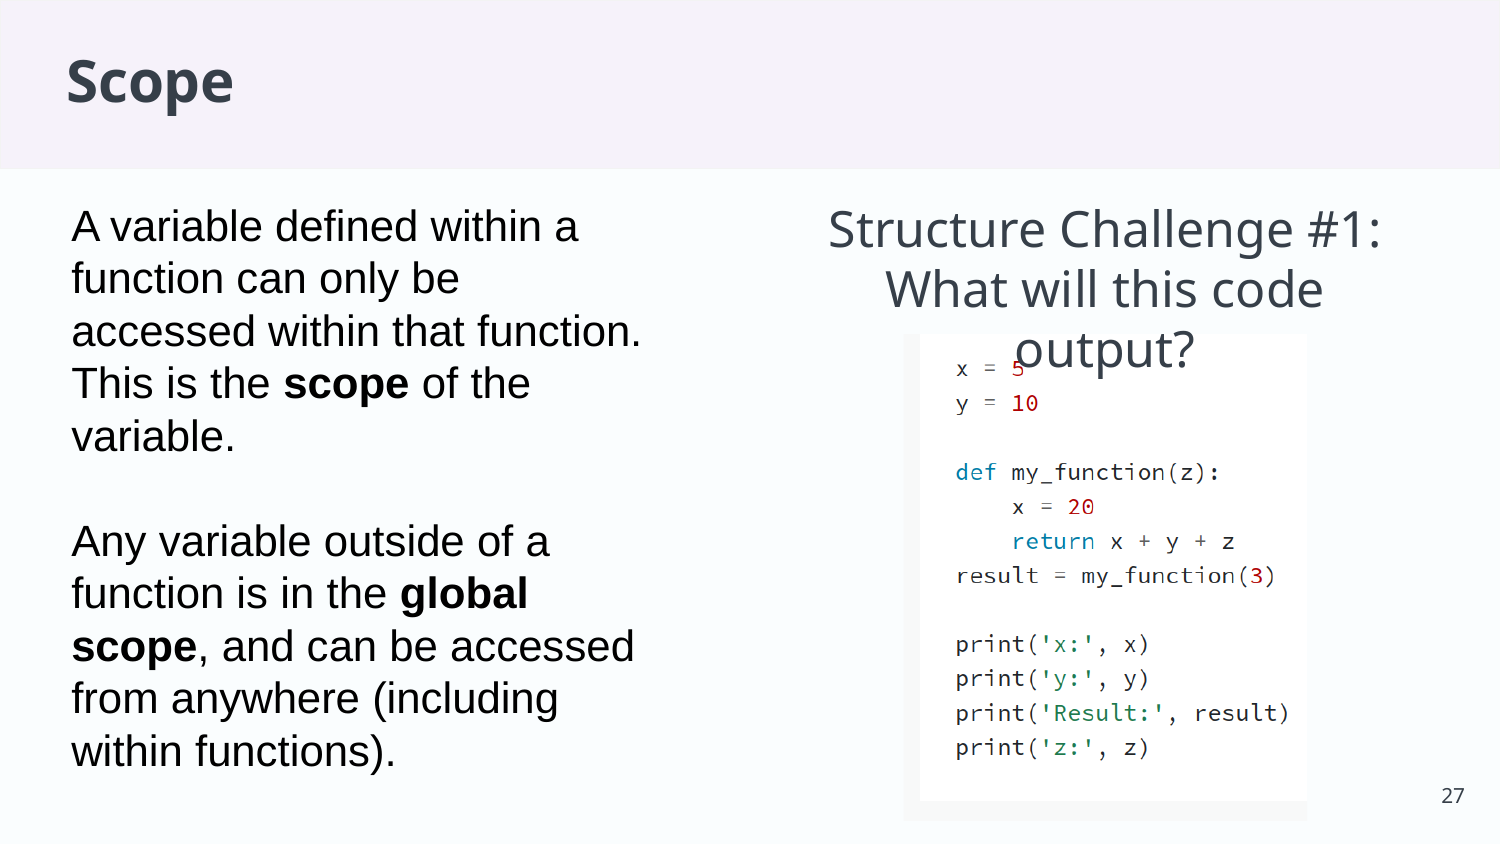

# Scope
A variable defined within a function can only be accessed within that function. This is the scope of the variable.
Any variable outside of a function is in the global scope, and can be accessed from anywhere (including within functions).
Structure Challenge #1:
What will this code output?